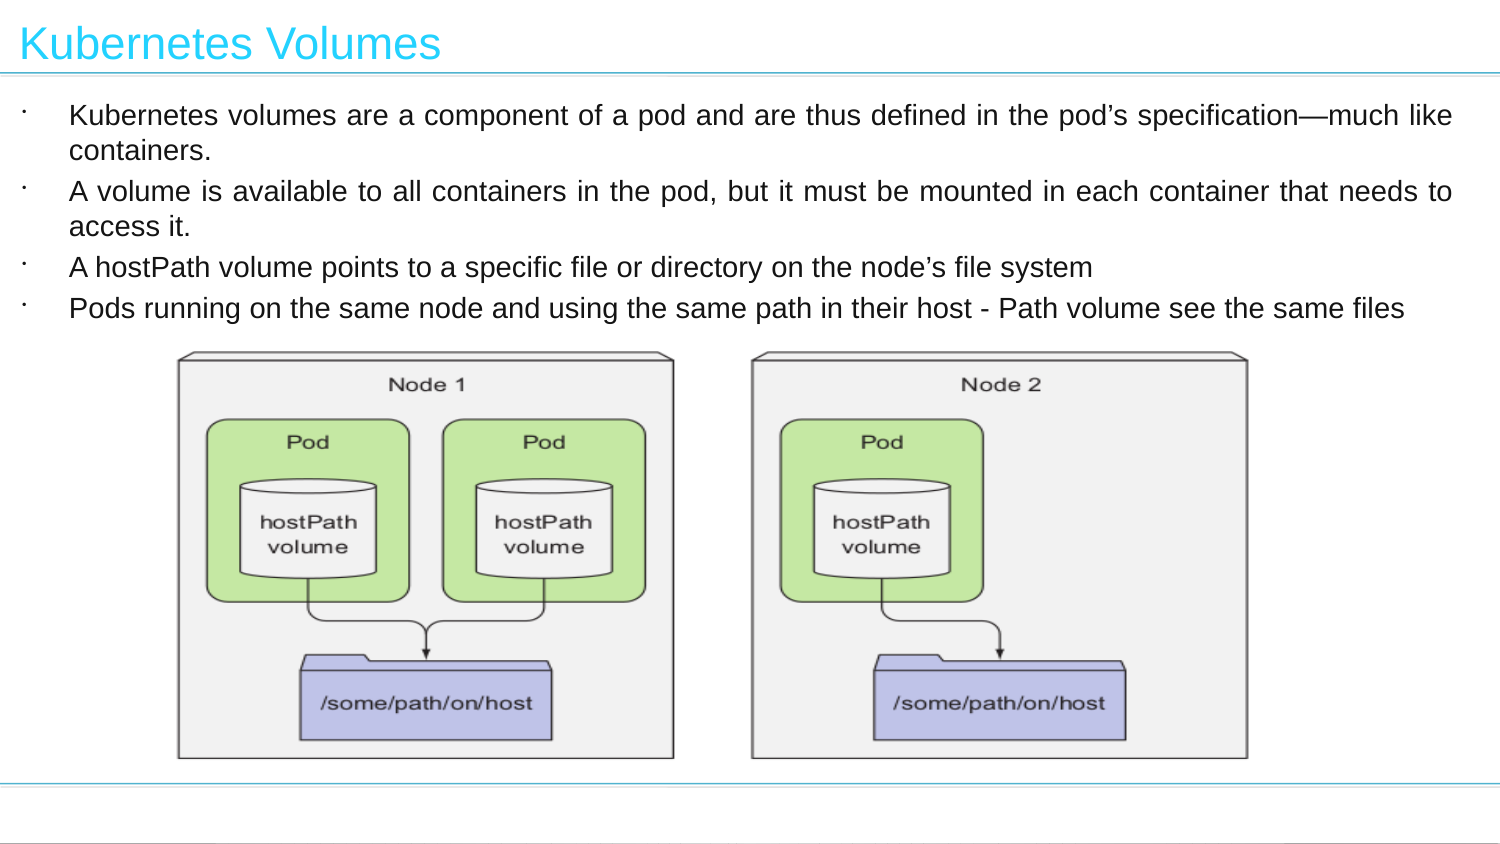

# Kubernetes Volumes
Kubernetes volumes are a component of a pod and are thus defined in the pod’s specification—much like containers.
A volume is available to all containers in the pod, but it must be mounted in each container that needs to access it.
A hostPath volume points to a specific file or directory on the node’s file system
Pods running on the same node and using the same path in their host - Path volume see the same files